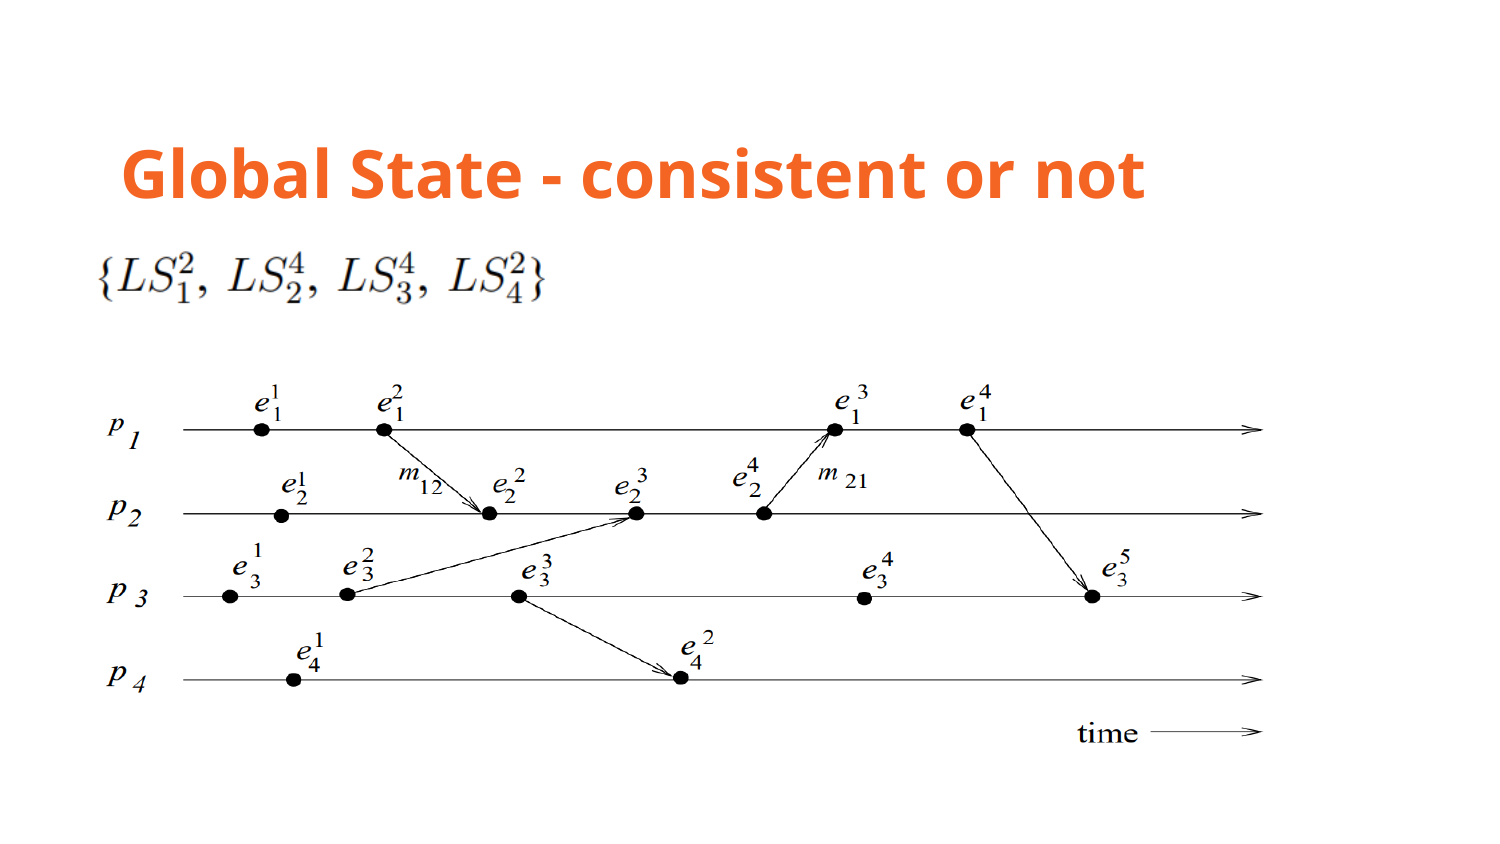

# Global State - consistent or not